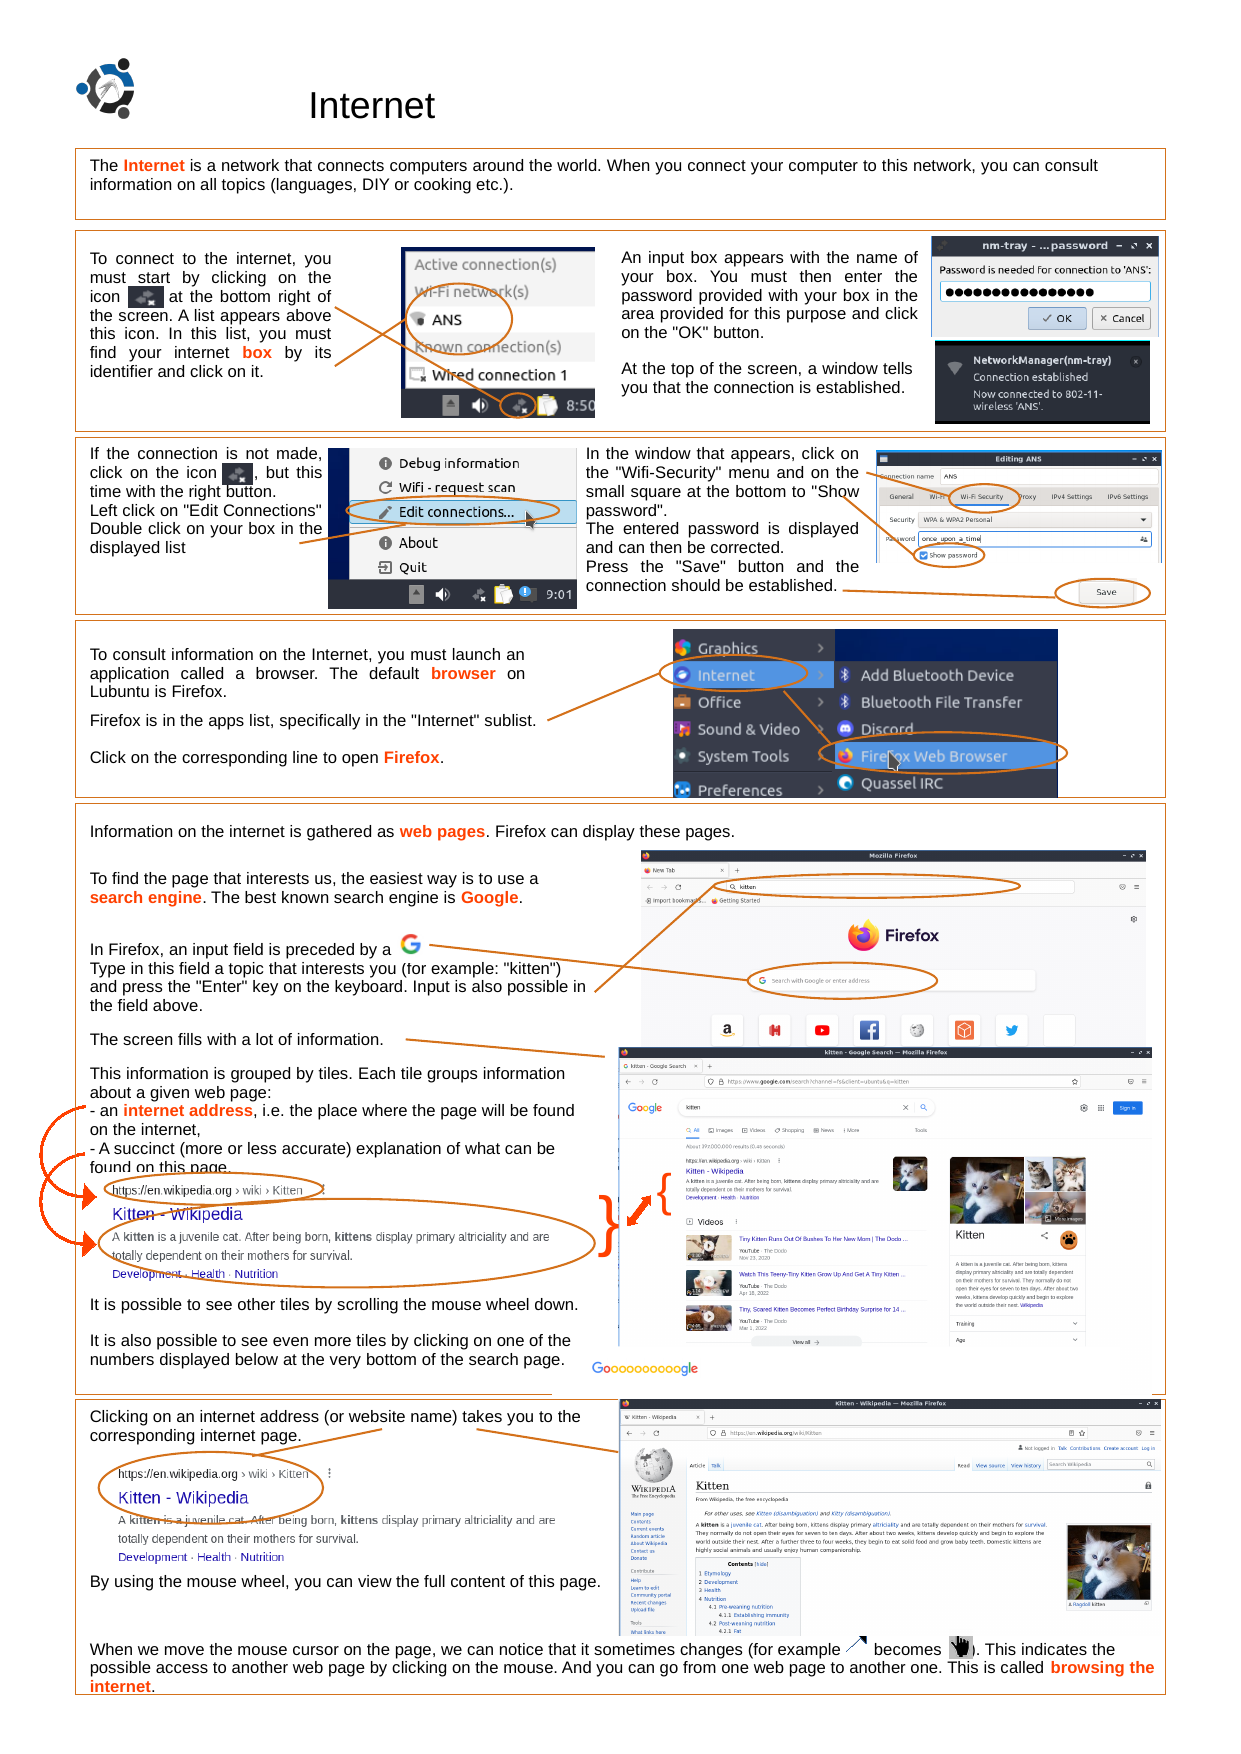

Internet
The Internet is a network that connects computers around the world. When you connect your computer to this network, you can consult information on all topics (languages, DIY or cooking etc.).
An input box appears with the name of your box. You must then enter the password provided with your box in the area provided for this purpose and click on the "OK" button.
To connect to the internet, you must start by clicking on the icon at the bottom right of the screen. A list appears above this icon. In this list, you must find your internet box by its identifier and click on it.
At the top of the screen, a window tells you that the connection is established.
If the connection is not made, click on the icon , but this time with the right button.
Left click on "Edit Connections"
Double click on your box in the displayed list
In the window that appears, click on the "Wifi-Security" menu and on the small square at the bottom to "Show password".
The entered password is displayed and can then be corrected.
Press the "Save" button and the connection should be established.
To consult information on the Internet, you must launch an application called a browser. The default browser on Lubuntu is Firefox.
Firefox is in the apps list, specifically in the "Internet" sublist.
Click on the corresponding line to open Firefox.
Information on the internet is gathered as web pages. Firefox can display these pages.
To find the page that interests us, the easiest way is to use a search engine. The best known search engine is Google.
In Firefox, an input field is preceded by a .
Type in this field a topic that interests you (for example: "kitten") and press the "Enter" key on the keyboard. Input is also possible in the field above.
The screen fills with a lot of information.
This information is grouped by tiles. Each tile groups information about a given web page:
- an internet address, i.e. the place where the page will be found on the internet,
- A succinct (more or less accurate) explanation of what can be found on this page.
{
{
It is possible to see other tiles by scrolling the mouse wheel down.
It is also possible to see even more tiles by clicking on one of the numbers displayed below at the very bottom of the search page.
Clicking on an internet address (or website name) takes you to the corresponding internet page.
By using the mouse wheel, you can view the full content of this page.
.
When we move the mouse cursor on the page, we can notice that it sometimes changes (for example becomes ). This indicates the possible access to another web page by clicking on the mouse. And you can go from one web page to another one. This is called browsing the internet.